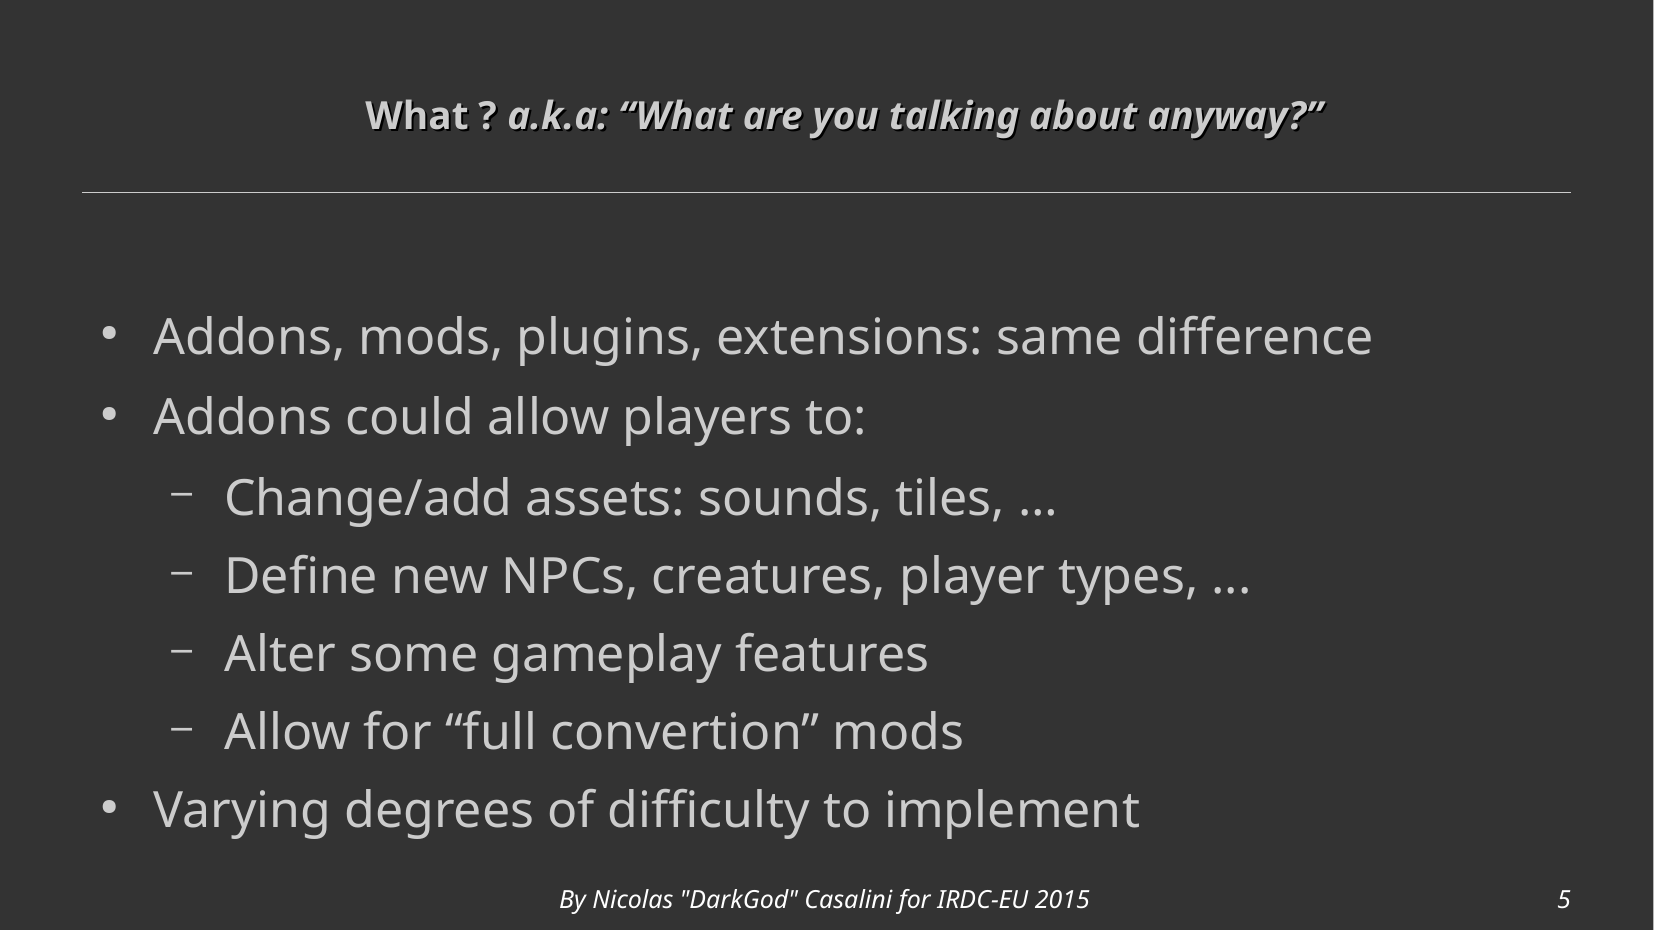

# What ? a.k.a: “What are you talking about anyway?”
Addons, mods, plugins, extensions: same difference
Addons could allow players to:
Change/add assets: sounds, tiles, …
Define new NPCs, creatures, player types, ...
Alter some gameplay features
Allow for “full convertion” mods
Varying degrees of difficulty to implement
By Nicolas "DarkGod" Casalini for IRDC-EU 2015
5